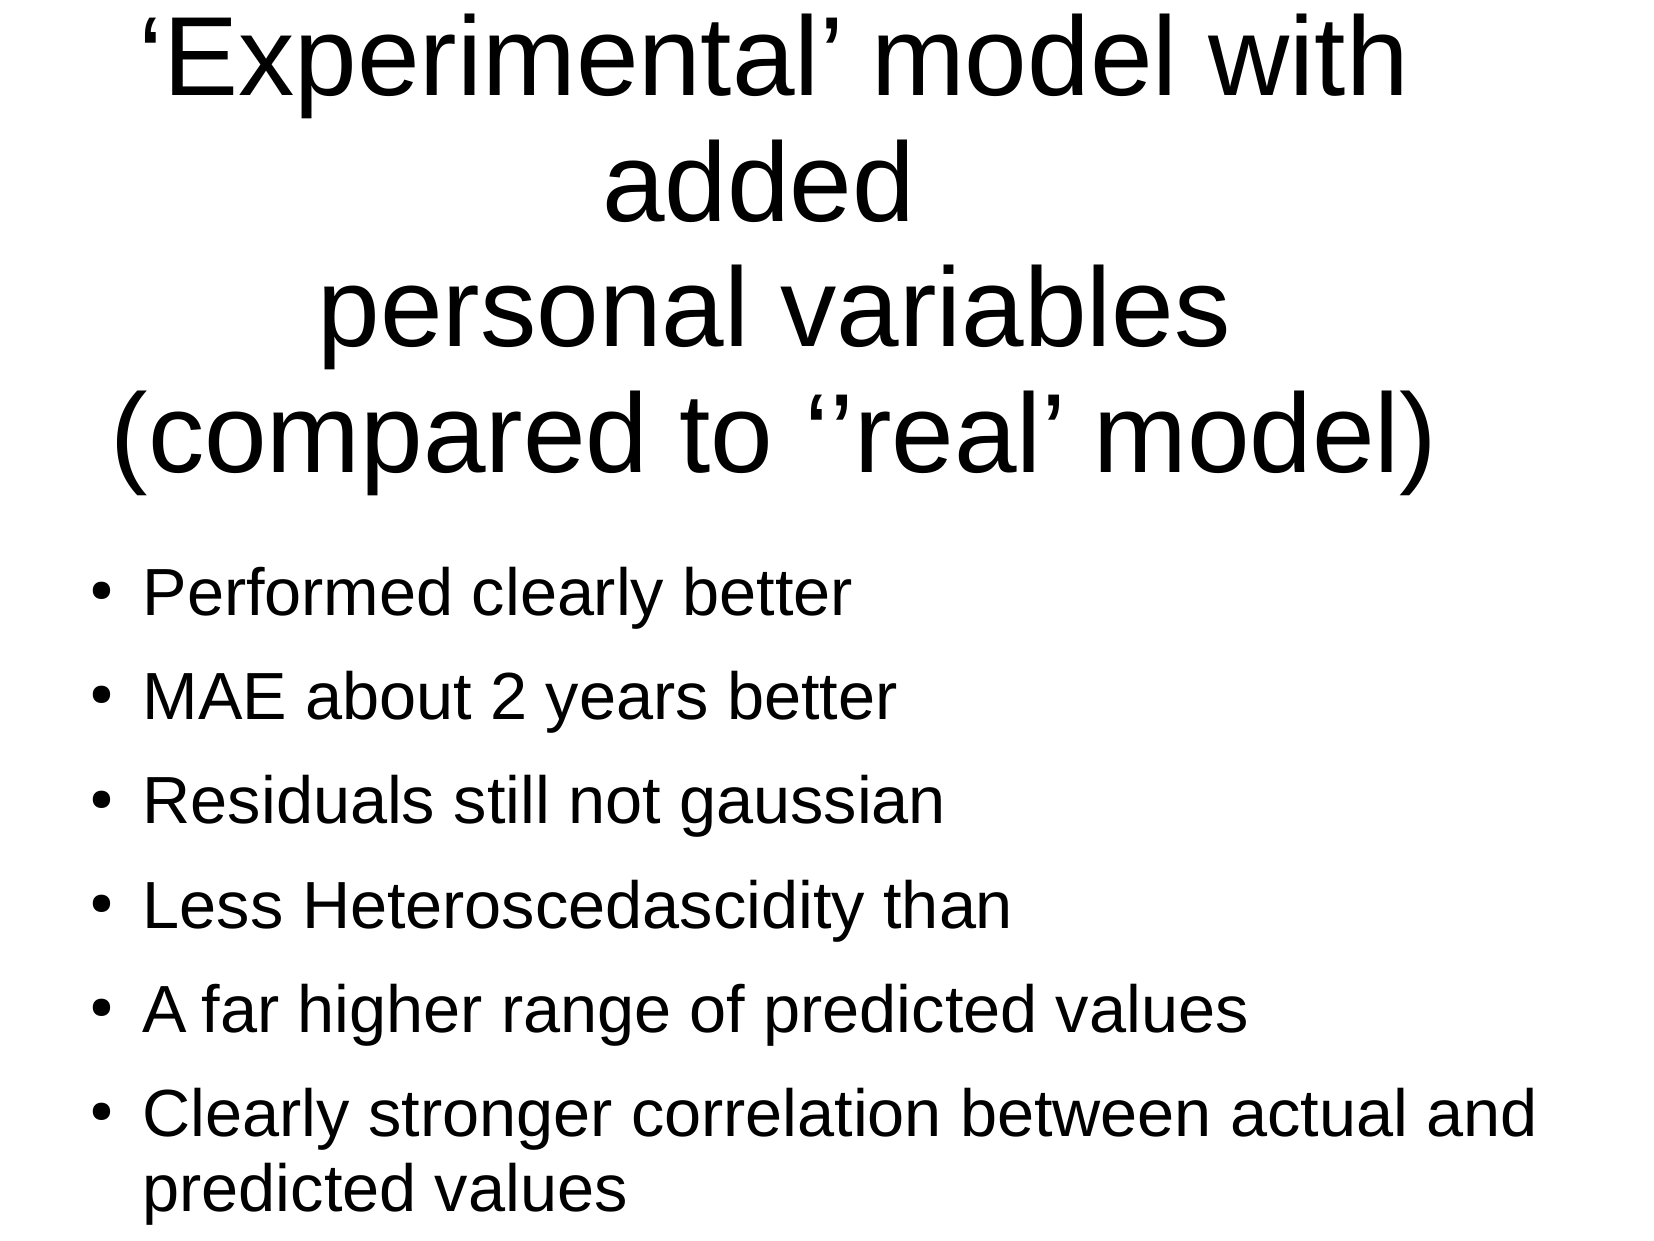

# ‘Experimental’ model with added personal variables (compared to ‘’real’ model)
Performed clearly better
MAE about 2 years better
Residuals still not gaussian
Less Heteroscedascidity than
A far higher range of predicted values
Clearly stronger correlation between actual and predicted values